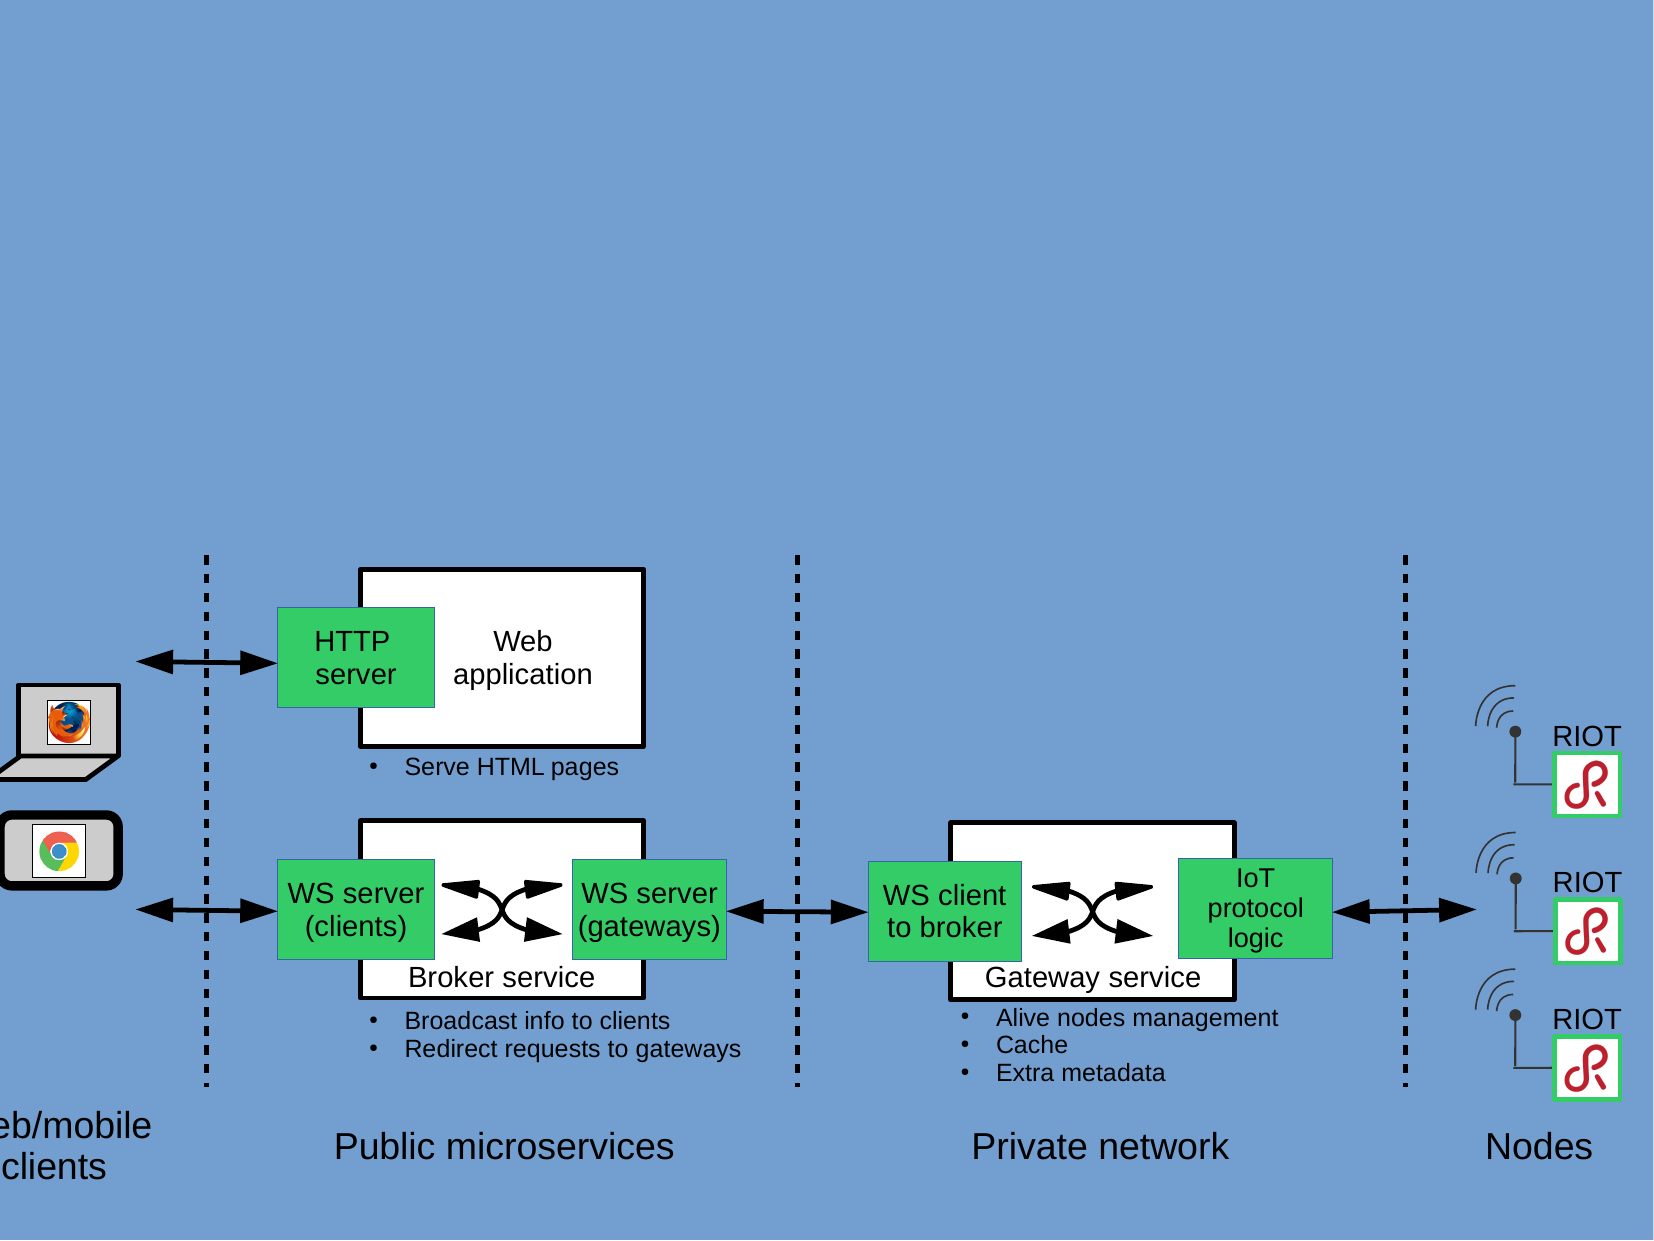

HTTP
server
Web
application
RIOT
Serve HTML pages
WS server
(clients)
WS server
(gateways)
Broker service
IoT
protocol
logic
WS client
to broker
Gateway service
RIOT
RIOT
Alive nodes management
Cache
Extra metadata
Broadcast info to clients
Redirect requests to gateways
Web/mobile
clients
Public microservices
Private network
Nodes